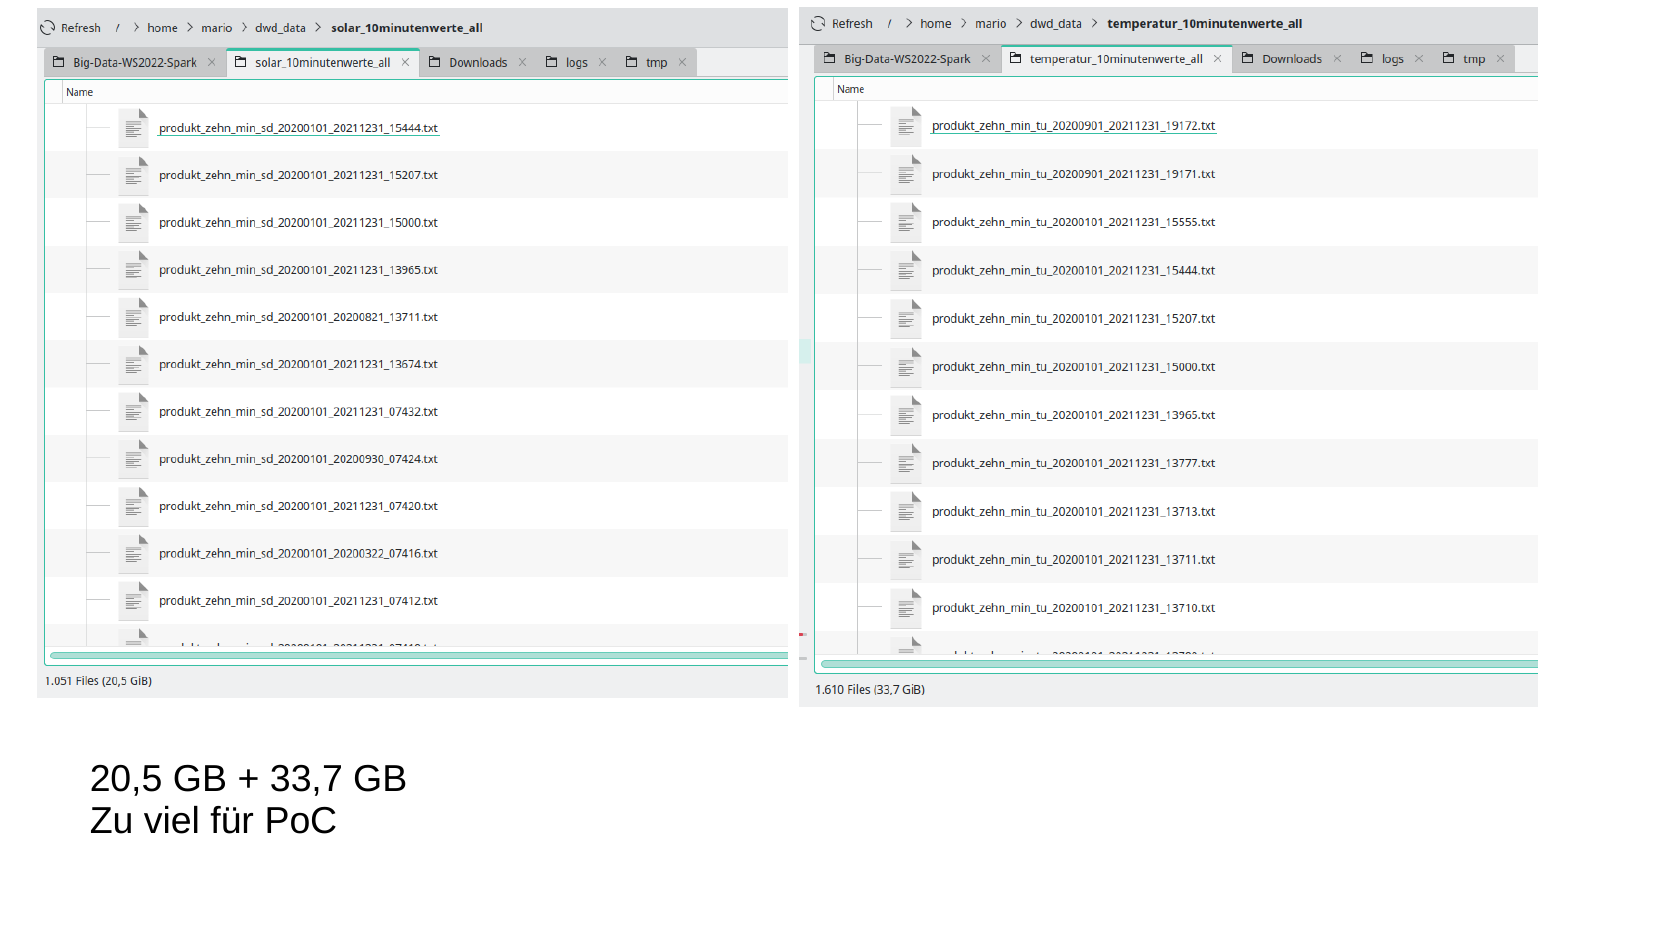

20,5 GB + 33,7 GB
Zu viel für PoC